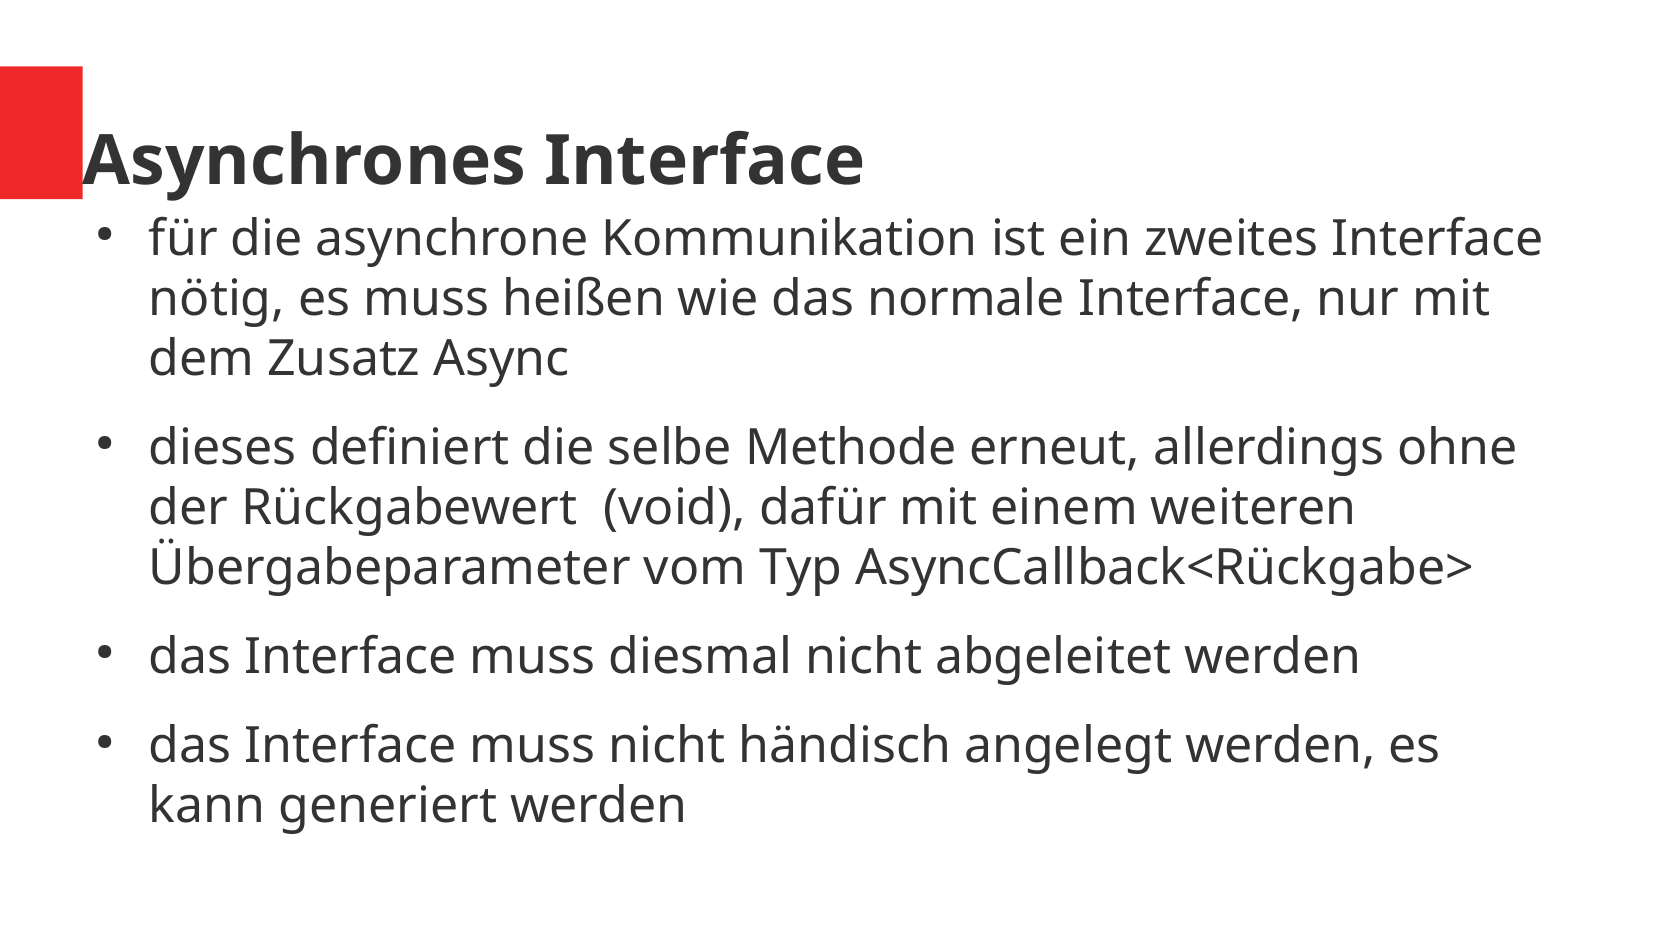

# Asynchrones Interface
für die asynchrone Kommunikation ist ein zweites Interface nötig, es muss heißen wie das normale Interface, nur mit dem Zusatz Async
dieses definiert die selbe Methode erneut, allerdings ohne der Rückgabewert (void), dafür mit einem weiteren Übergabeparameter vom Typ AsyncCallback<Rückgabe>
das Interface muss diesmal nicht abgeleitet werden
das Interface muss nicht händisch angelegt werden, es kann generiert werden